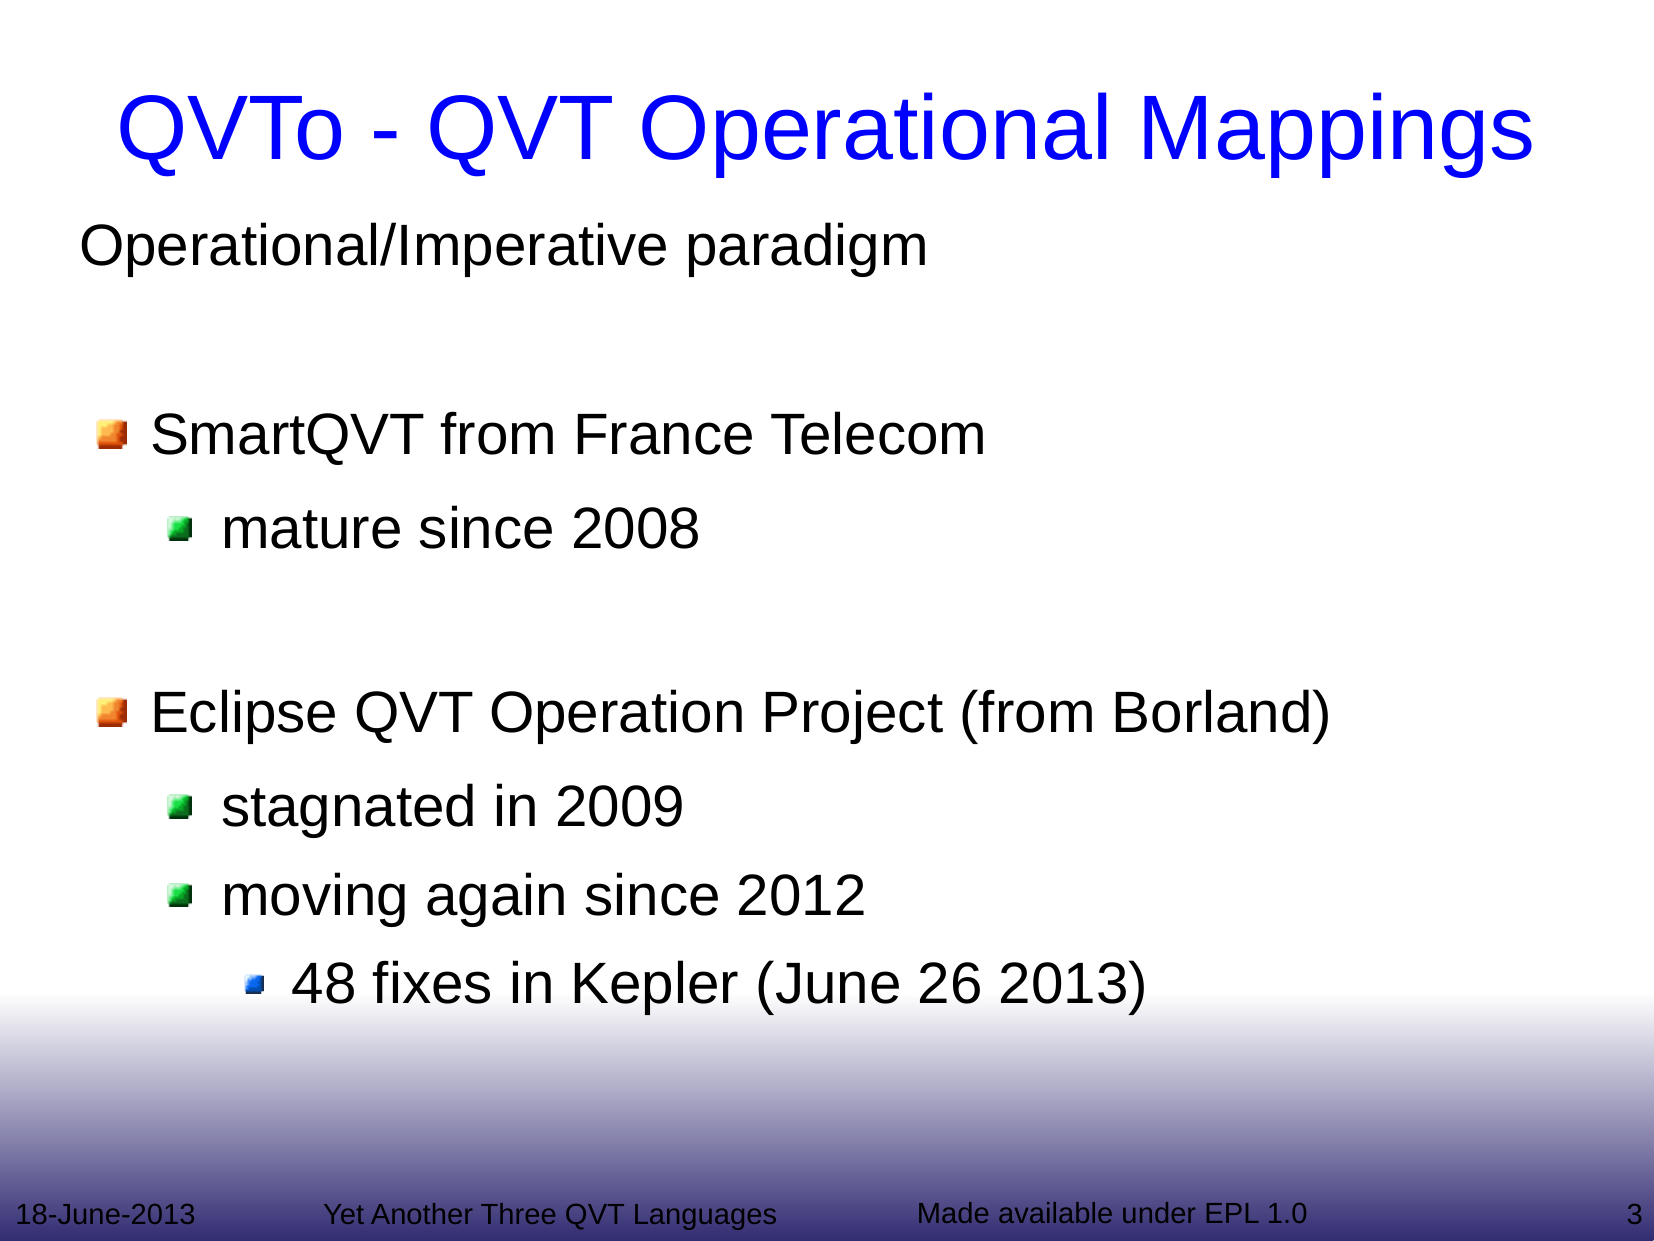

# QVTo - QVT Operational Mappings
Operational/Imperative paradigm
SmartQVT from France Telecom
mature since 2008
Eclipse QVT Operation Project (from Borland)
stagnated in 2009
moving again since 2012
48 fixes in Kepler (June 26 2013)
18-June-2013
Yet Another Three QVT Languages
3